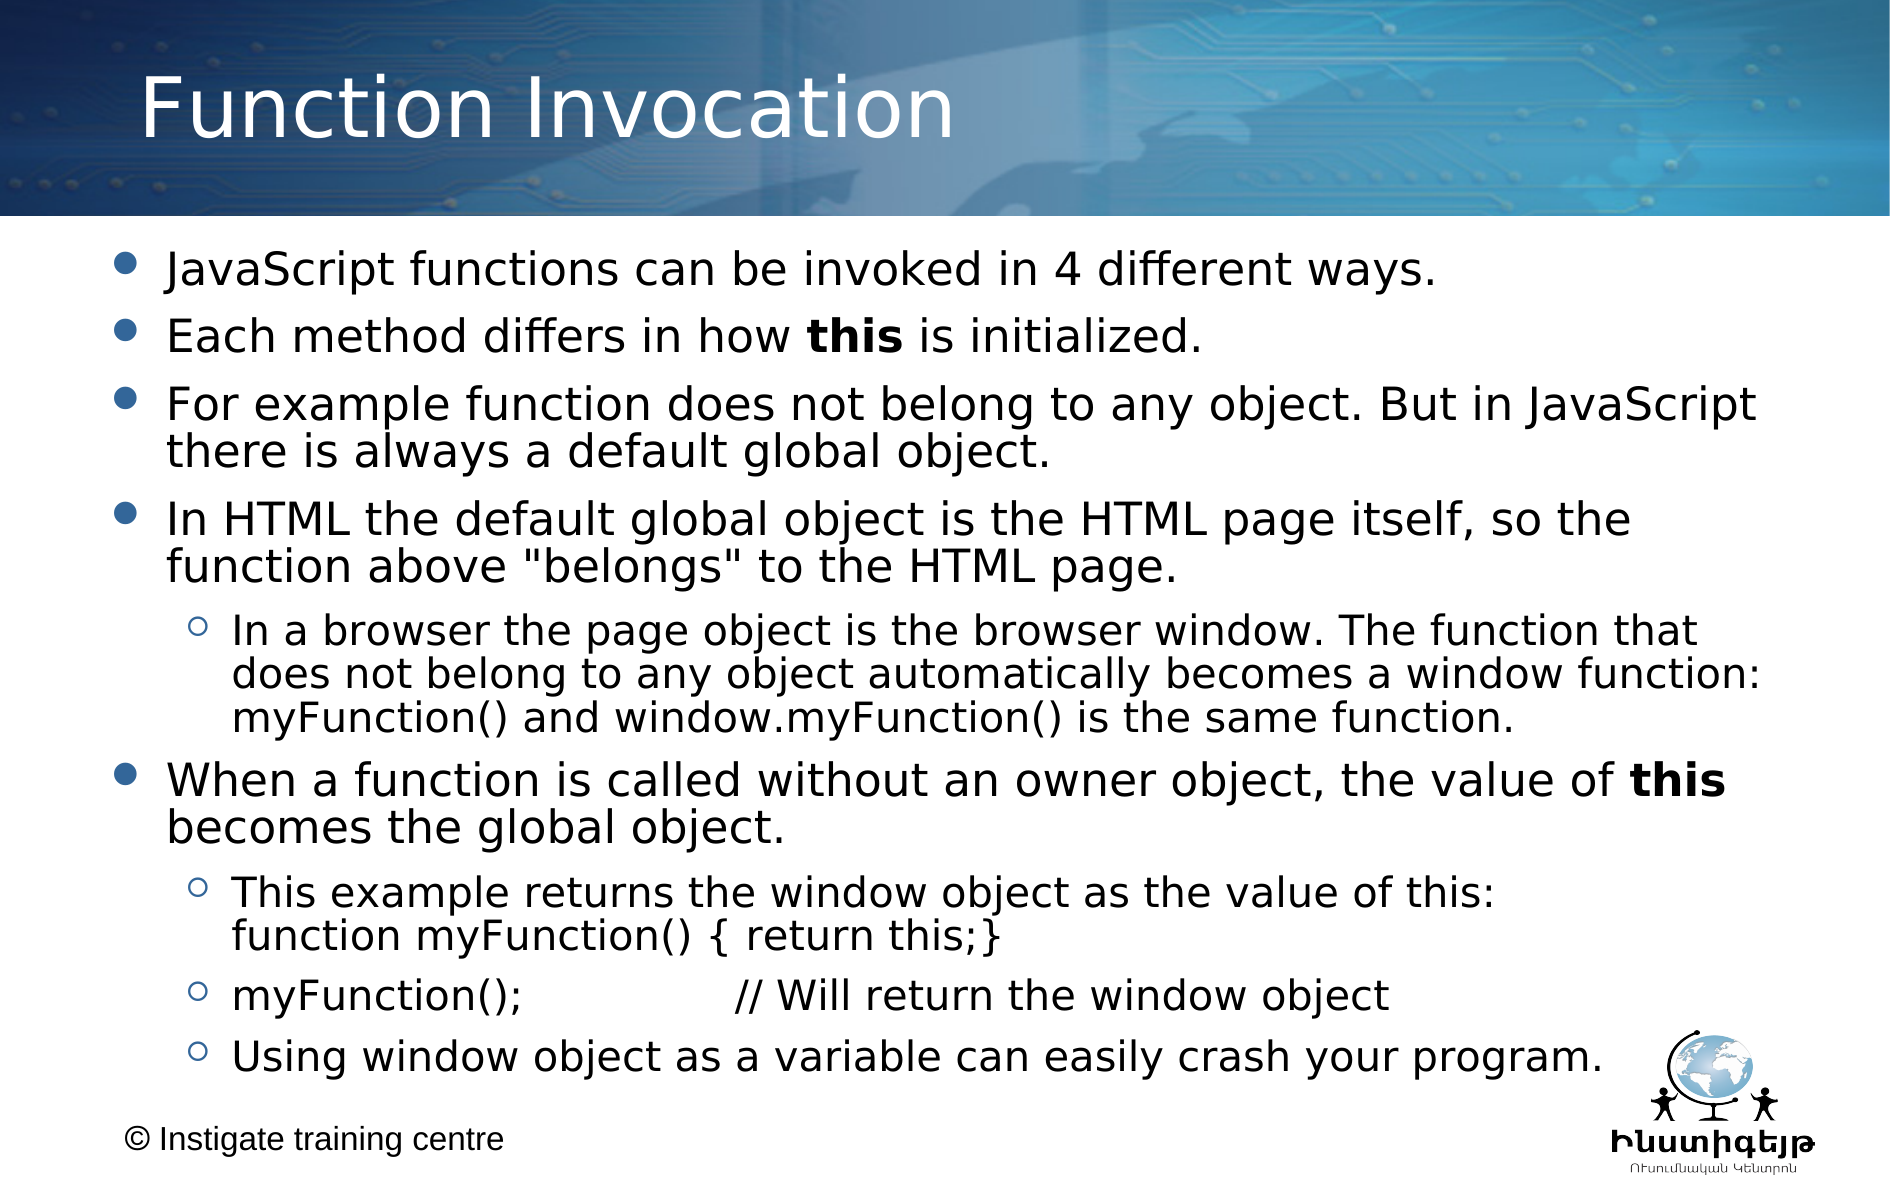

Function Invocation
# JavaScript functions can be invoked in 4 different ways.
Each method differs in how this is initialized.
For example function does not belong to any object. But in JavaScript there is always a default global object.
In HTML the default global object is the HTML page itself, so the function above "belongs" to the HTML page.
In a browser the page object is the browser window. The function that does not belong to any object automatically becomes a window function: myFunction() and window.myFunction() is the same function.
When a function is called without an owner object, the value of this becomes the global object.
This example returns the window object as the value of this:
function myFunction() { return this;}
myFunction(); // Will return the window object
Using window object as a variable can easily crash your program.